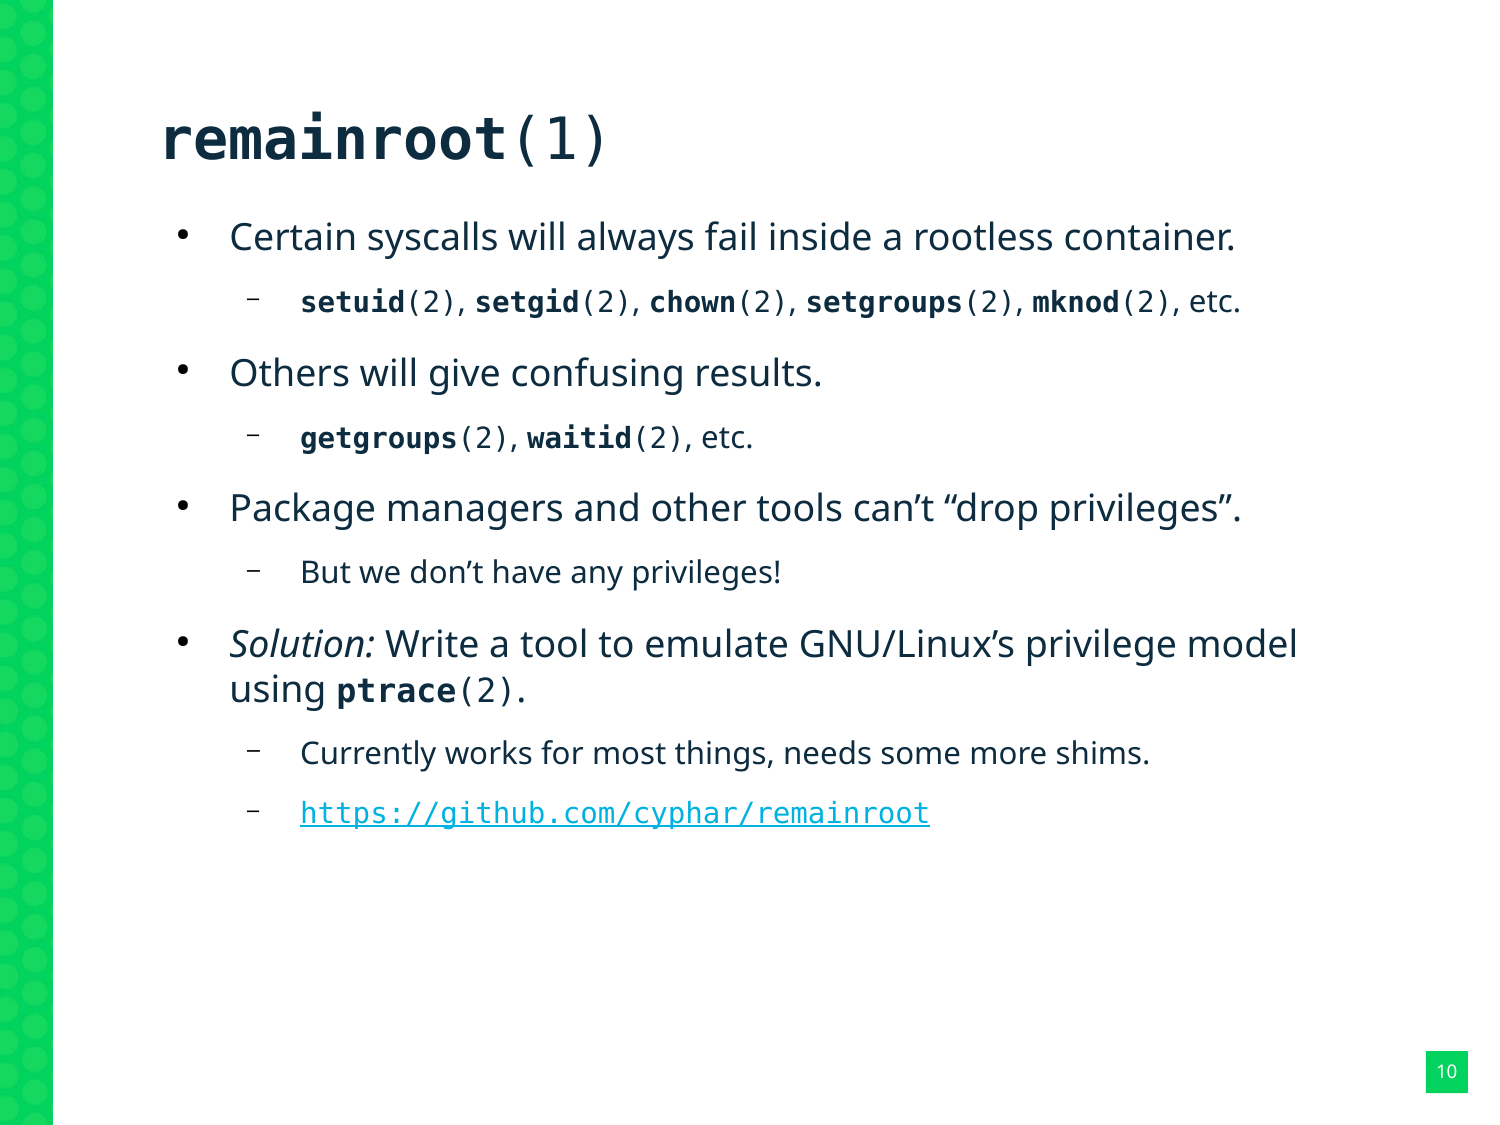

# remainroot(1)
Certain syscalls will always fail inside a rootless container.
setuid(2), setgid(2), chown(2), setgroups(2), mknod(2), etc.
Others will give confusing results.
getgroups(2), waitid(2), etc.
Package managers and other tools can’t “drop privileges”.
But we don’t have any privileges!
Solution: Write a tool to emulate GNU/Linux’s privilege model using ptrace(2).
Currently works for most things, needs some more shims.
https://github.com/cyphar/remainroot